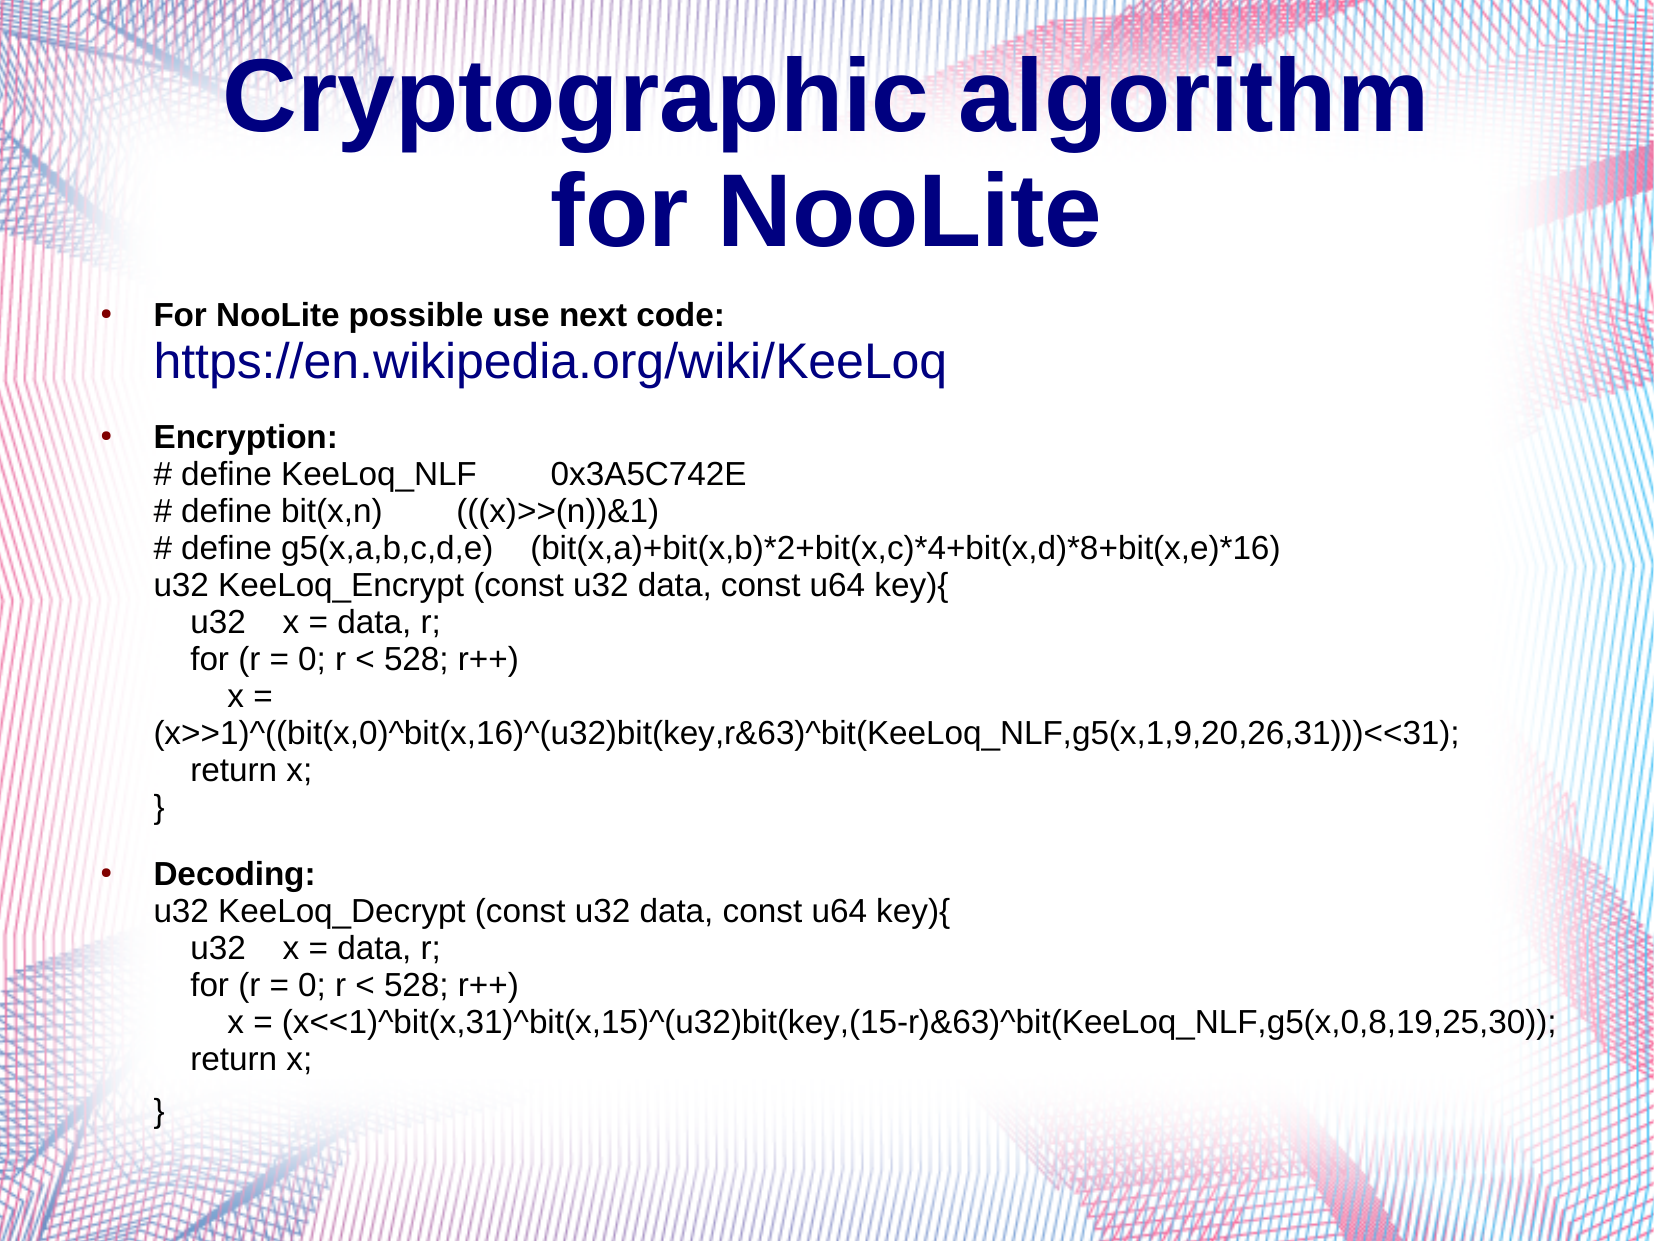

# Cryptographic algorithm for NooLite
For NooLite possible use next code:
https://en.wikipedia.org/wiki/KeeLoq
Encryption:
# define KeeLoq_NLF 0x3A5C742E
# define bit(x,n) (((x)>>(n))&1)
# define g5(x,a,b,c,d,e) (bit(x,a)+bit(x,b)*2+bit(x,c)*4+bit(x,d)*8+bit(x,e)*16)
u32 KeeLoq_Encrypt (const u32 data, const u64 key){
 u32 x = data, r;
 for (r = 0; r < 528; r++)
 x = (x>>1)^((bit(x,0)^bit(x,16)^(u32)bit(key,r&63)^bit(KeeLoq_NLF,g5(x,1,9,20,26,31)))<<31);
 return x;
}
Decoding:
u32 KeeLoq_Decrypt (const u32 data, const u64 key){
 u32 x = data, r;
 for (r = 0; r < 528; r++)
 x = (x<<1)^bit(x,31)^bit(x,15)^(u32)bit(key,(15-r)&63)^bit(KeeLoq_NLF,g5(x,0,8,19,25,30));
 return x;
}